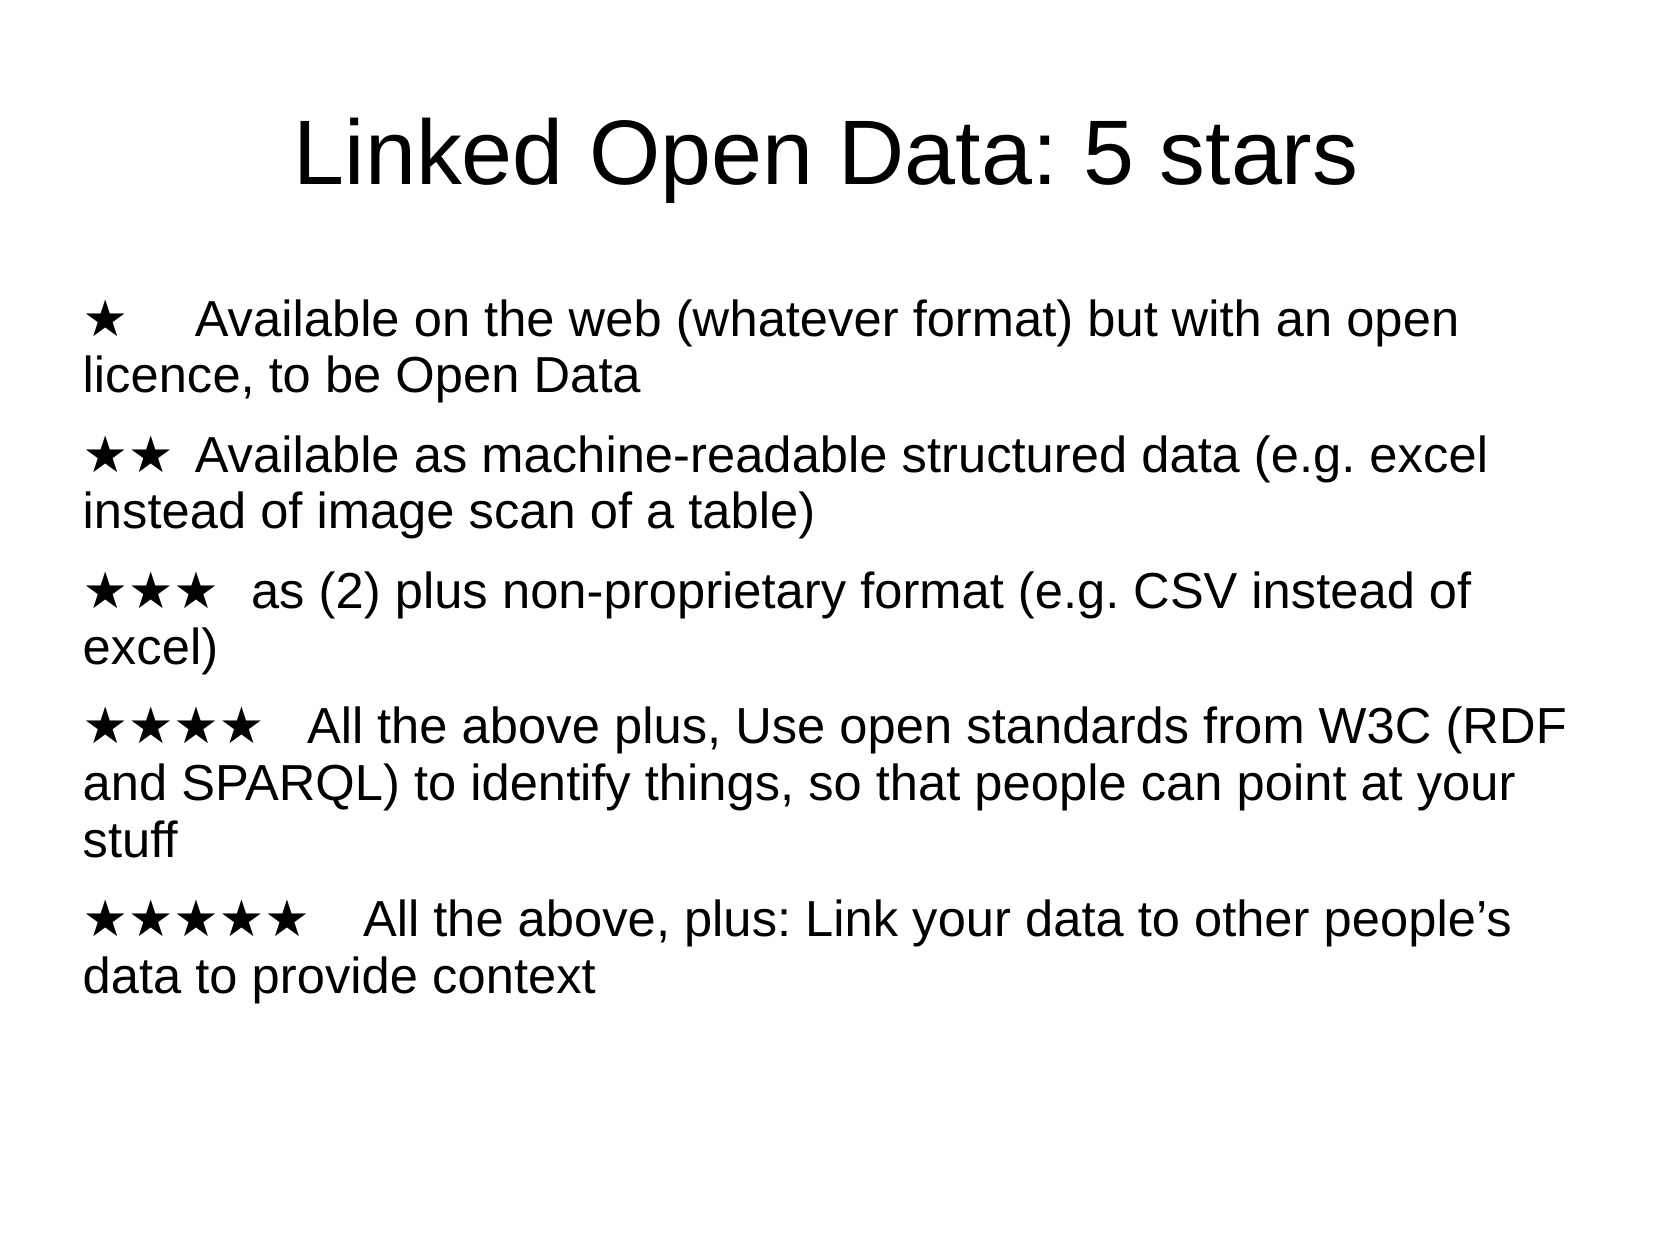

# Linked Open Data: 5 stars
★ 	Available on the web (whatever format) but with an open licence, to be Open Data
★★ 	Available as machine-readable structured data (e.g. excel instead of image scan of a table)
★★★ 	as (2) plus non-proprietary format (e.g. CSV instead of excel)
★★★★ 	All the above plus, Use open standards from W3C (RDF and SPARQL) to identify things, so that people can point at your stuff
★★★★★ 	All the above, plus: Link your data to other people’s data to provide context